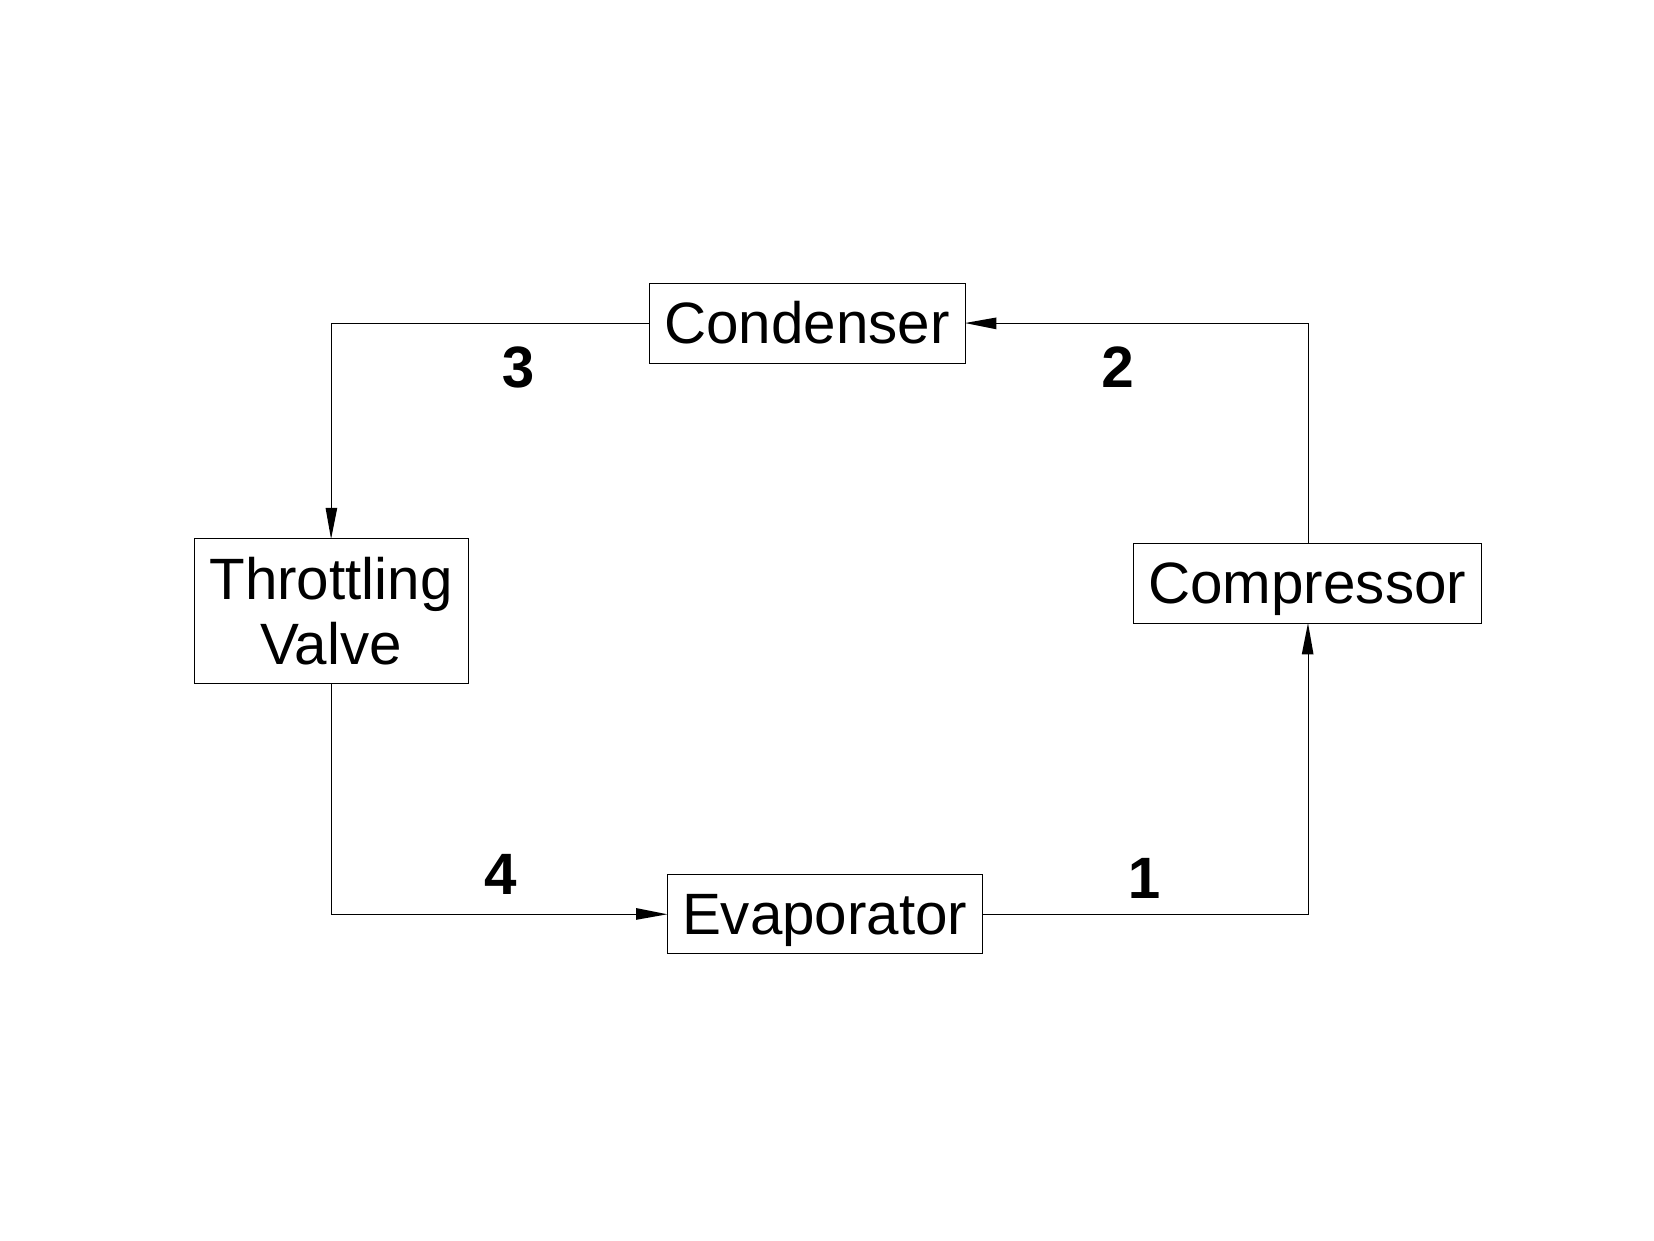

Condenser
3
2
Throttling
Valve
Compressor
4
1
Evaporator